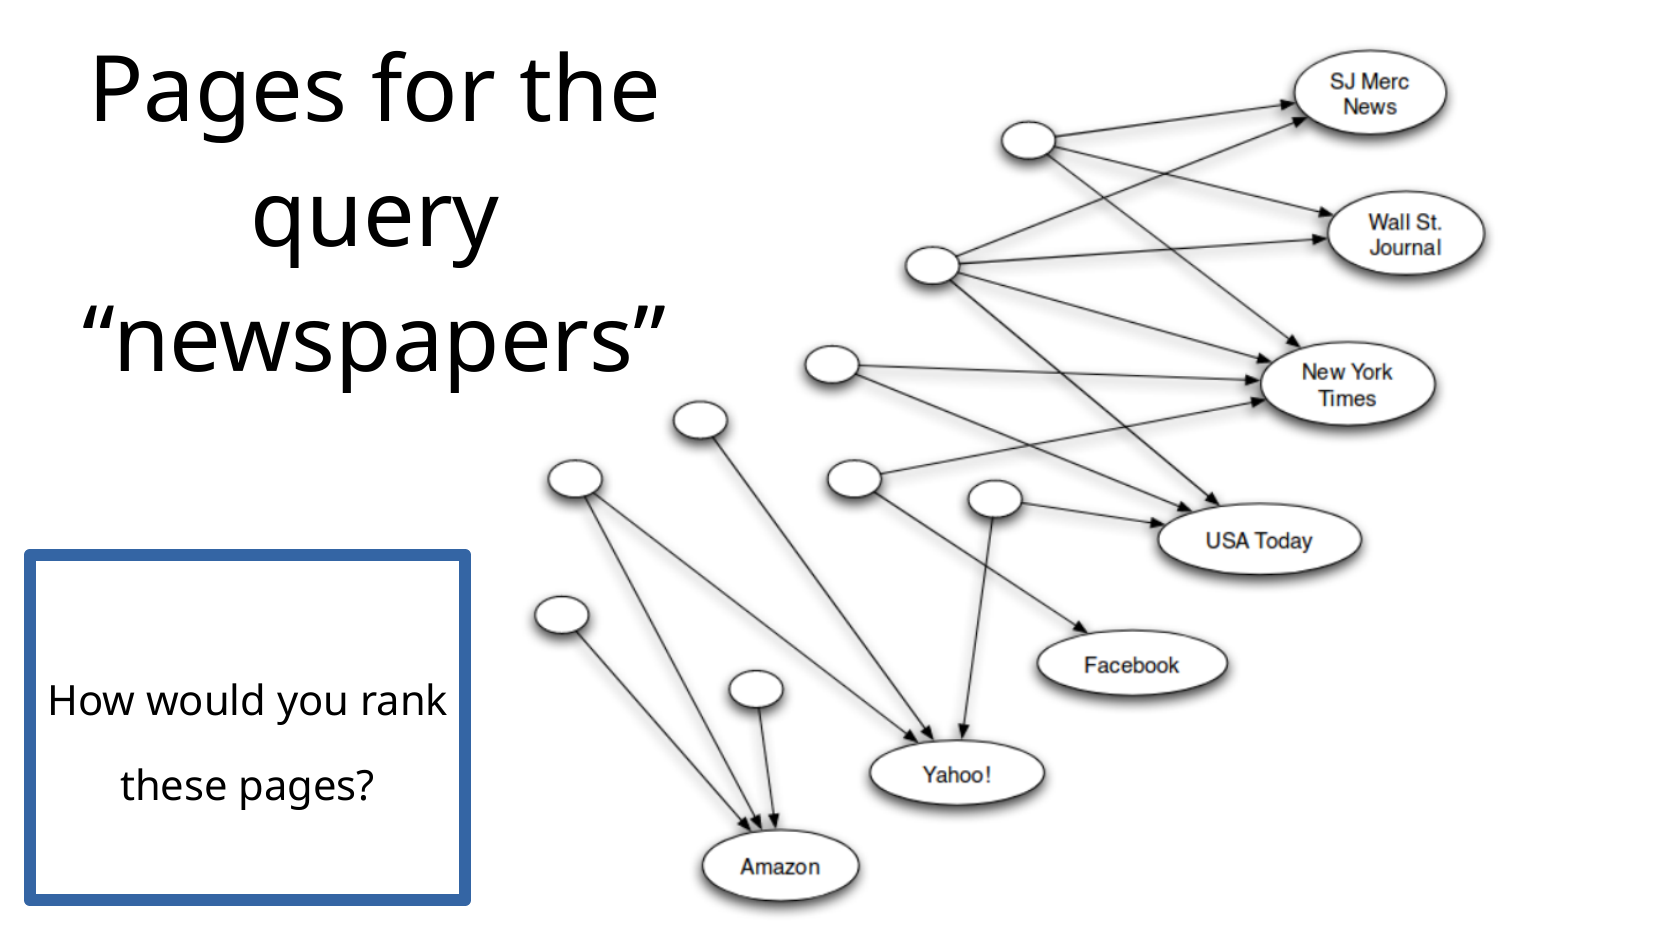

# Pages for the query “newspapers”
How would you rank
these pages?
8